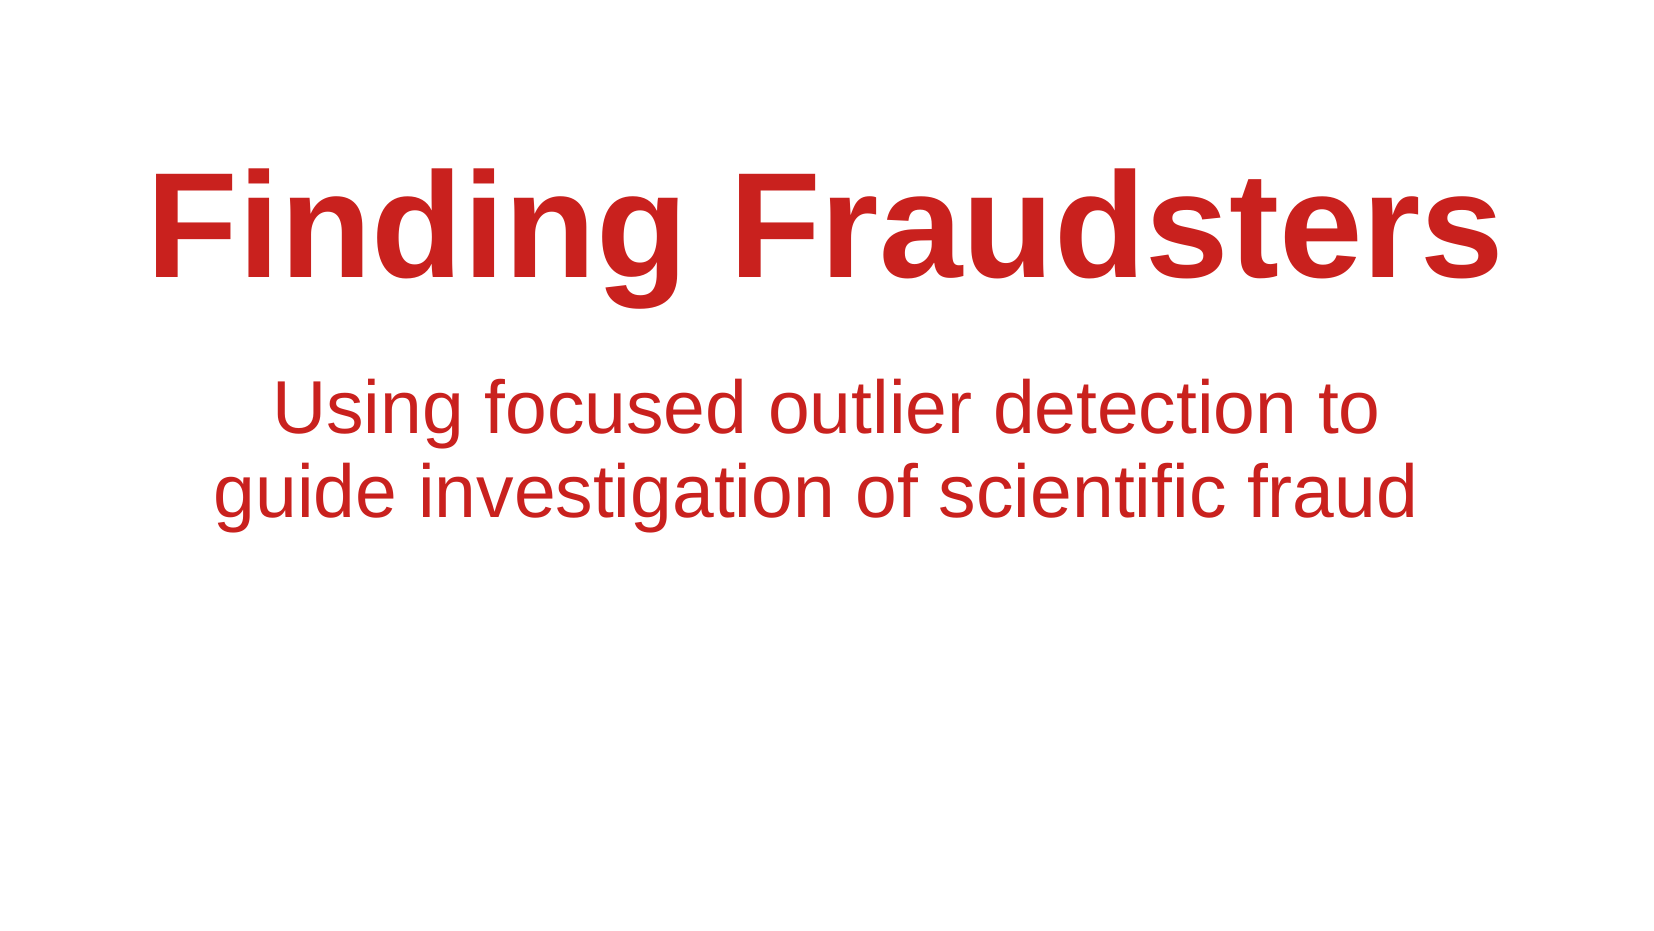

# Finding Fraudsters Using focused outlier detection to guide investigation of scientific fraud